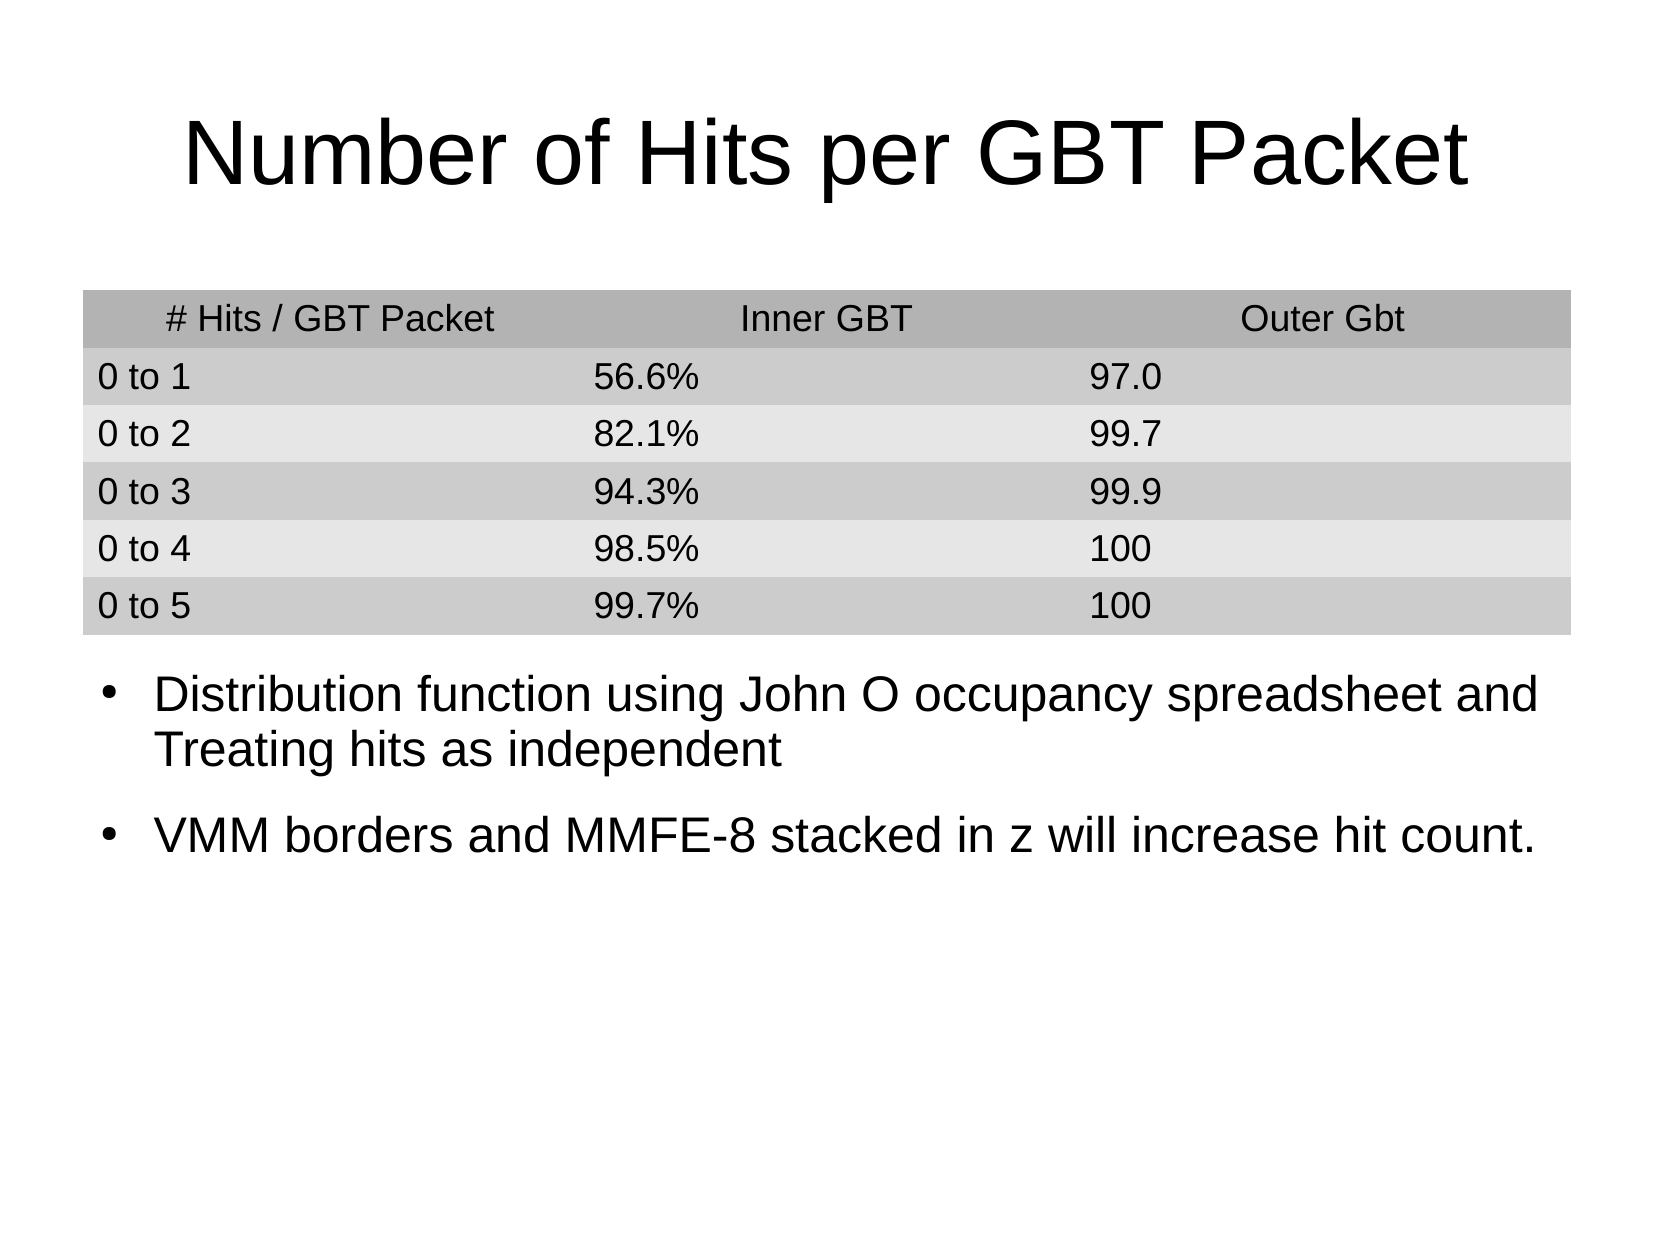

# Number of Hits per GBT Packet
| # Hits / GBT Packet | Inner GBT | Outer Gbt |
| --- | --- | --- |
| 0 to 1 | 56.6% | 97.0 |
| 0 to 2 | 82.1% | 99.7 |
| 0 to 3 | 94.3% | 99.9 |
| 0 to 4 | 98.5% | 100 |
| 0 to 5 | 99.7% | 100 |
Distribution function using John O occupancy spreadsheet and Treating hits as independent
VMM borders and MMFE-8 stacked in z will increase hit count.